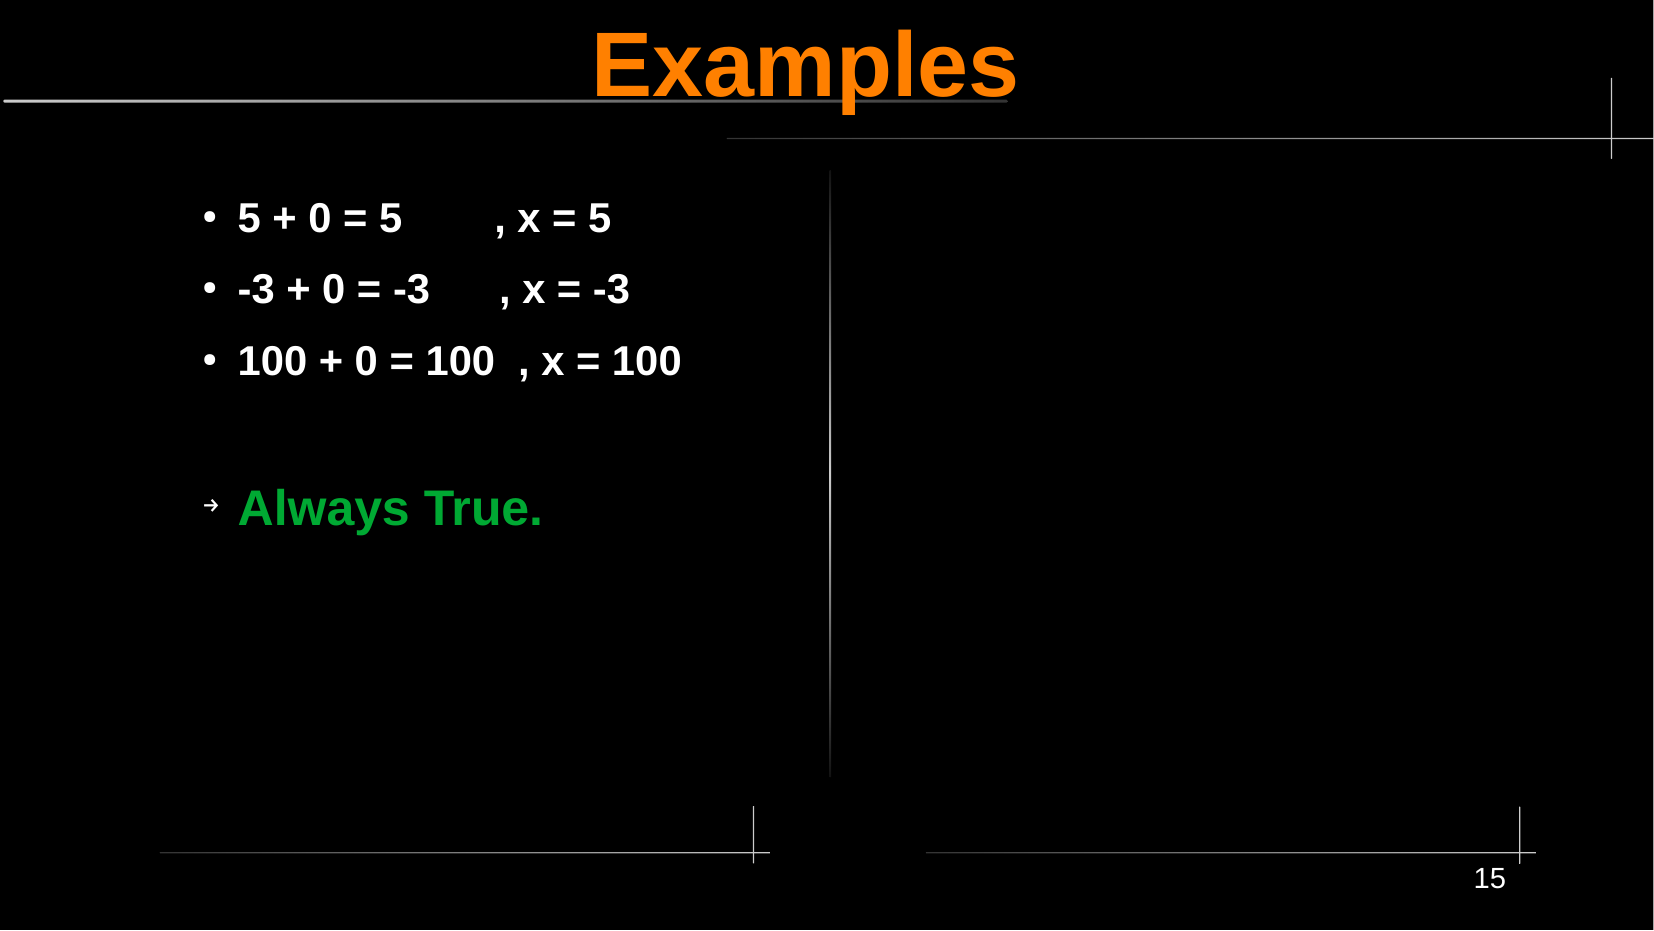

# Examples
5 + 0 = 5 , x = 5
-3 + 0 = -3 , x = -3
100 + 0 = 100 , x = 100
Always True.
15